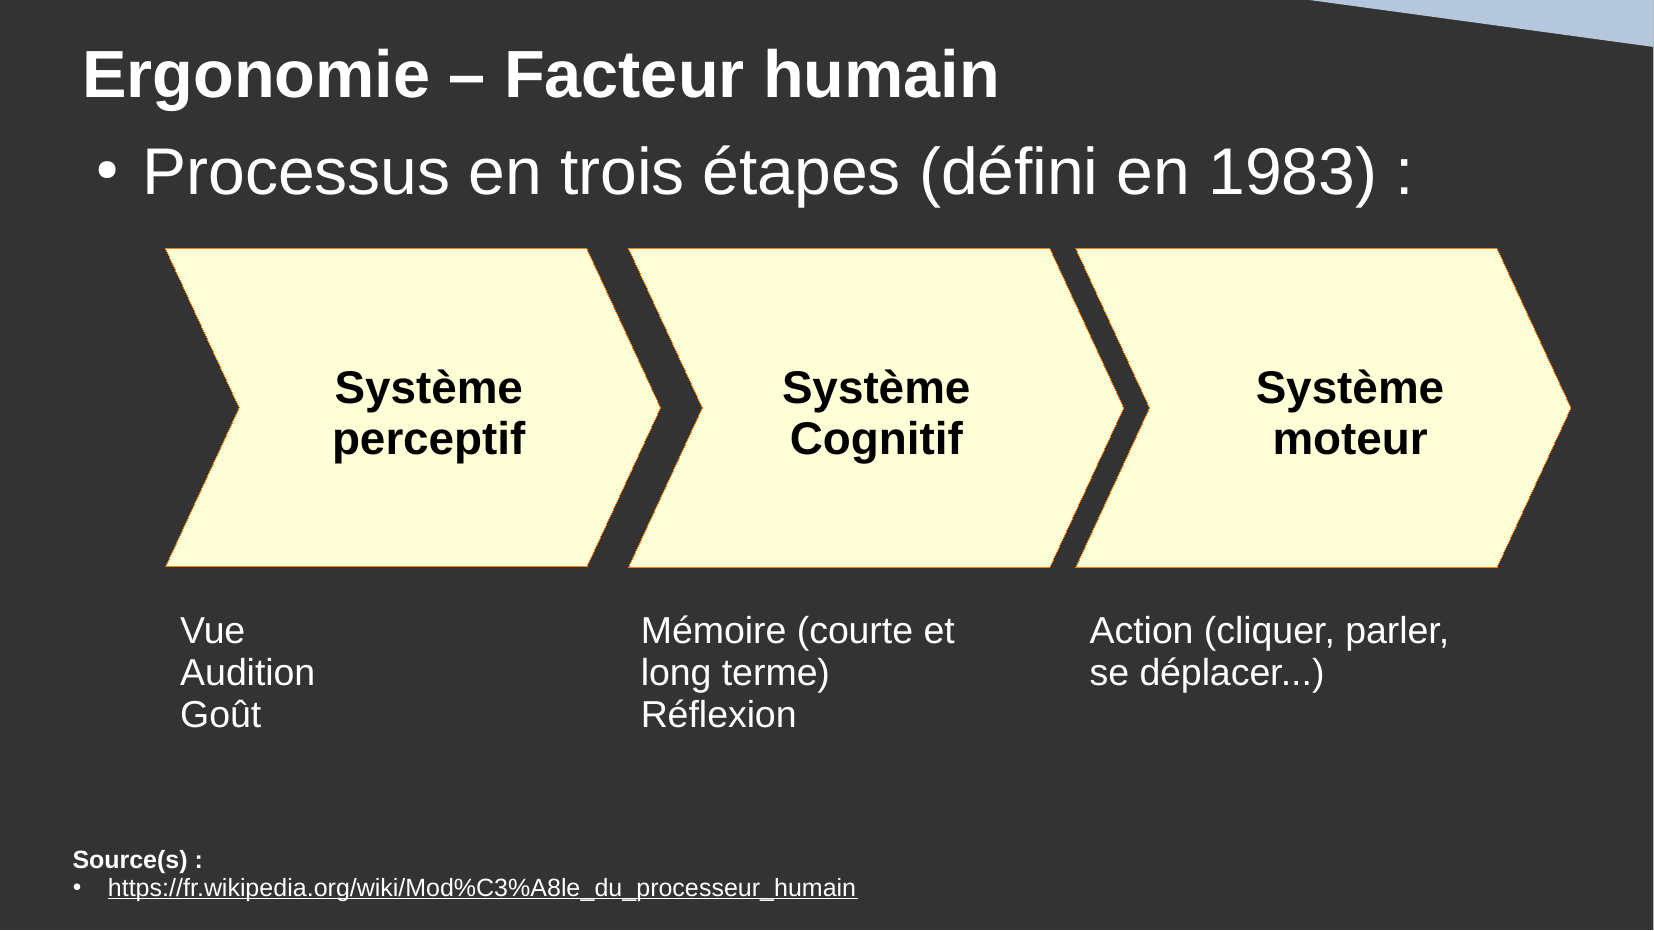

# Ergonomie – Facteur humain
Processus en trois étapes (défini en 1983) :
Système perceptif
Système Cognitif
Système moteur
Vue
Audition
Goût
Mémoire (courte et long terme)
Réflexion
Action (cliquer, parler, se déplacer...)
Source(s) :
https://fr.wikipedia.org/wiki/Mod%C3%A8le_du_processeur_humain